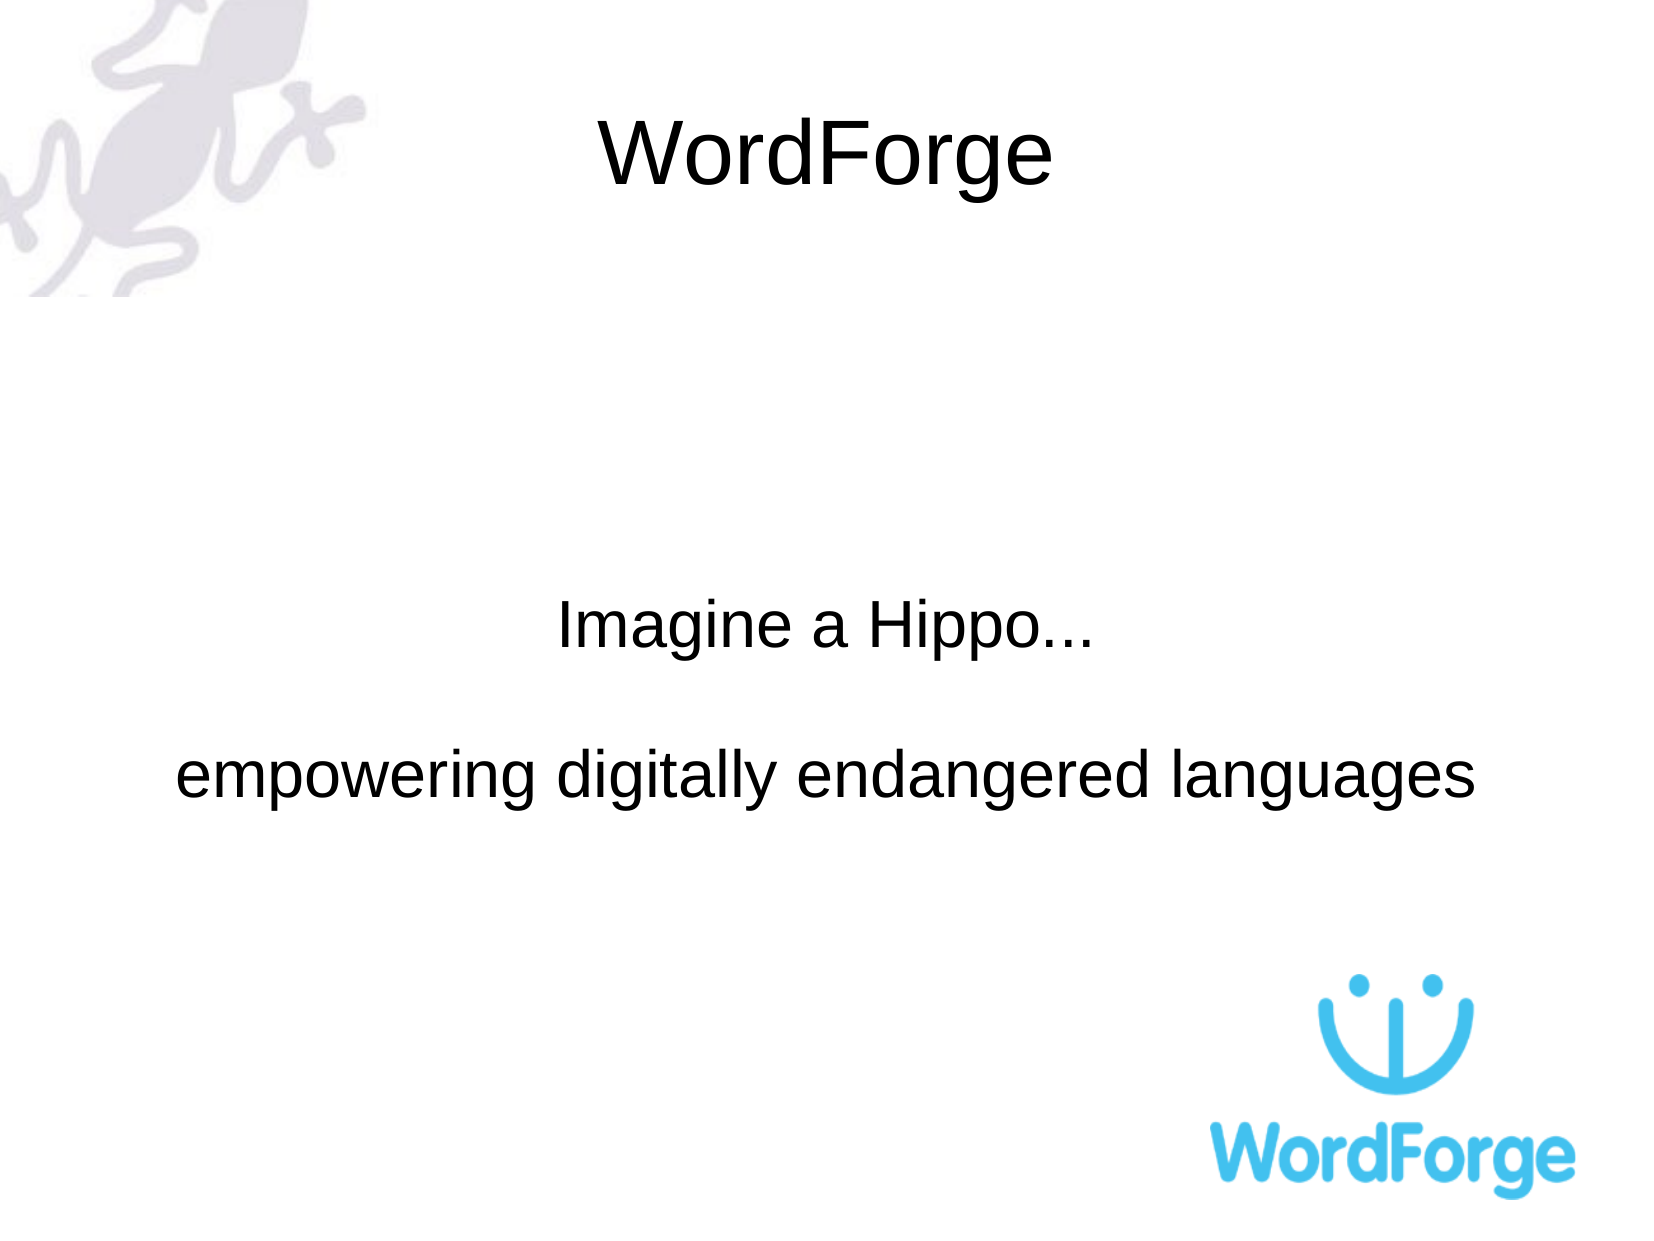

# WordForge
Imagine a Hippo...
empowering digitally endangered languages